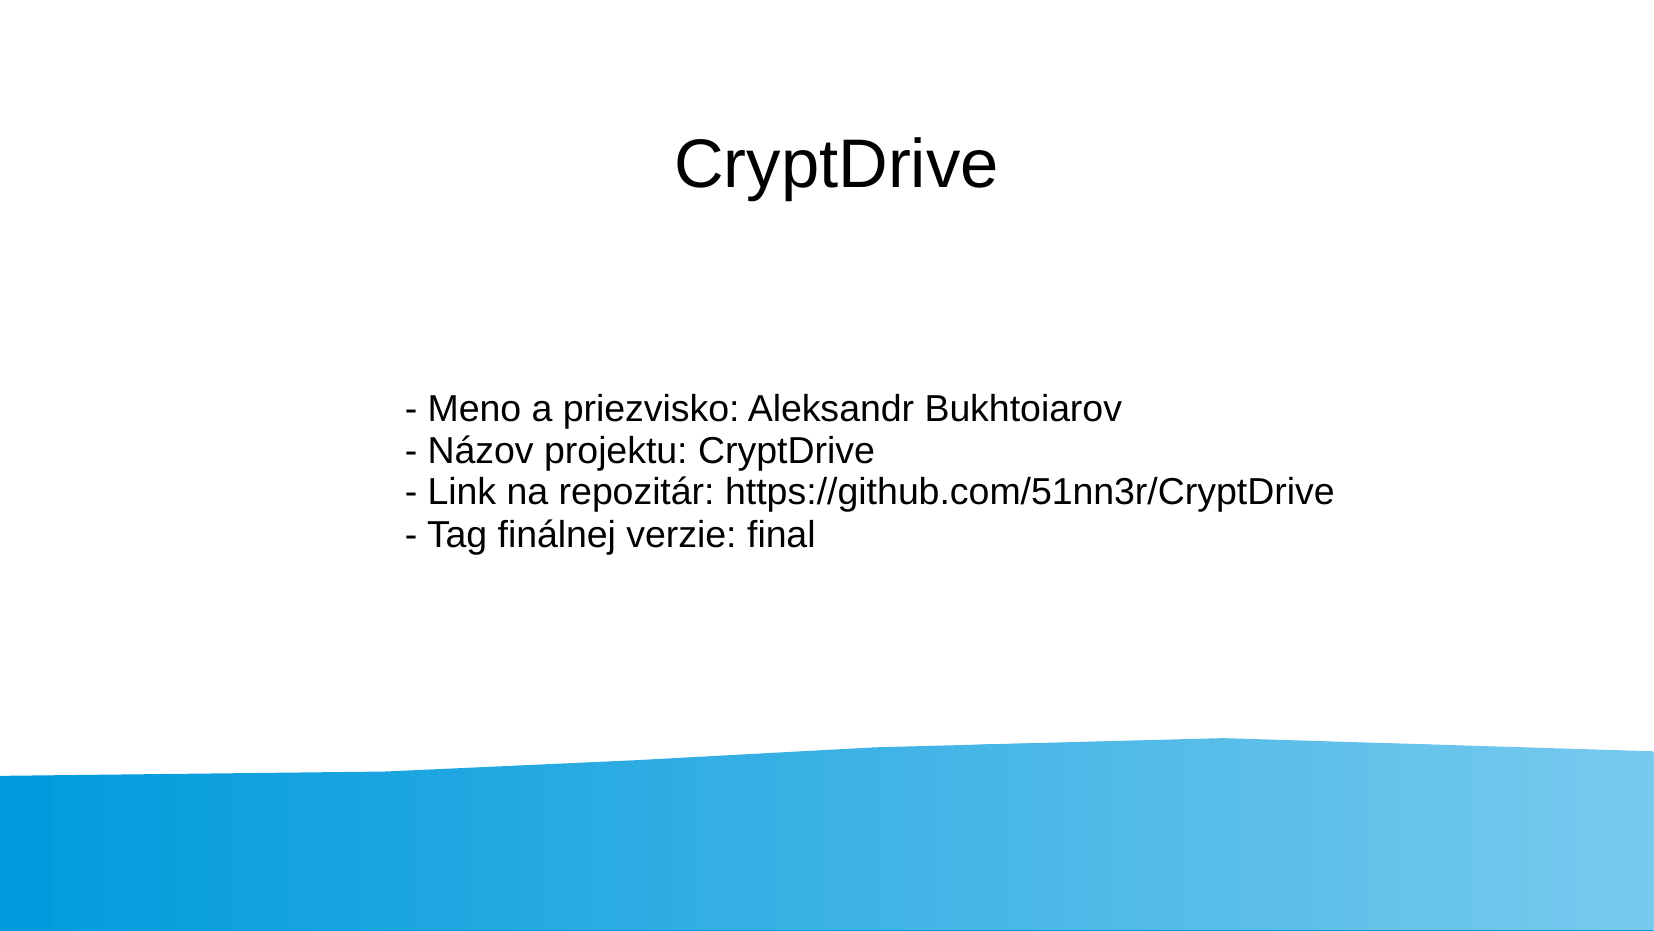

# CryptDrive
- Meno a priezvisko: Aleksandr Bukhtoiarov
- Názov projektu: CryptDrive
- Link na repozitár: https://github.com/51nn3r/CryptDrive
- Tag finálnej verzie: final